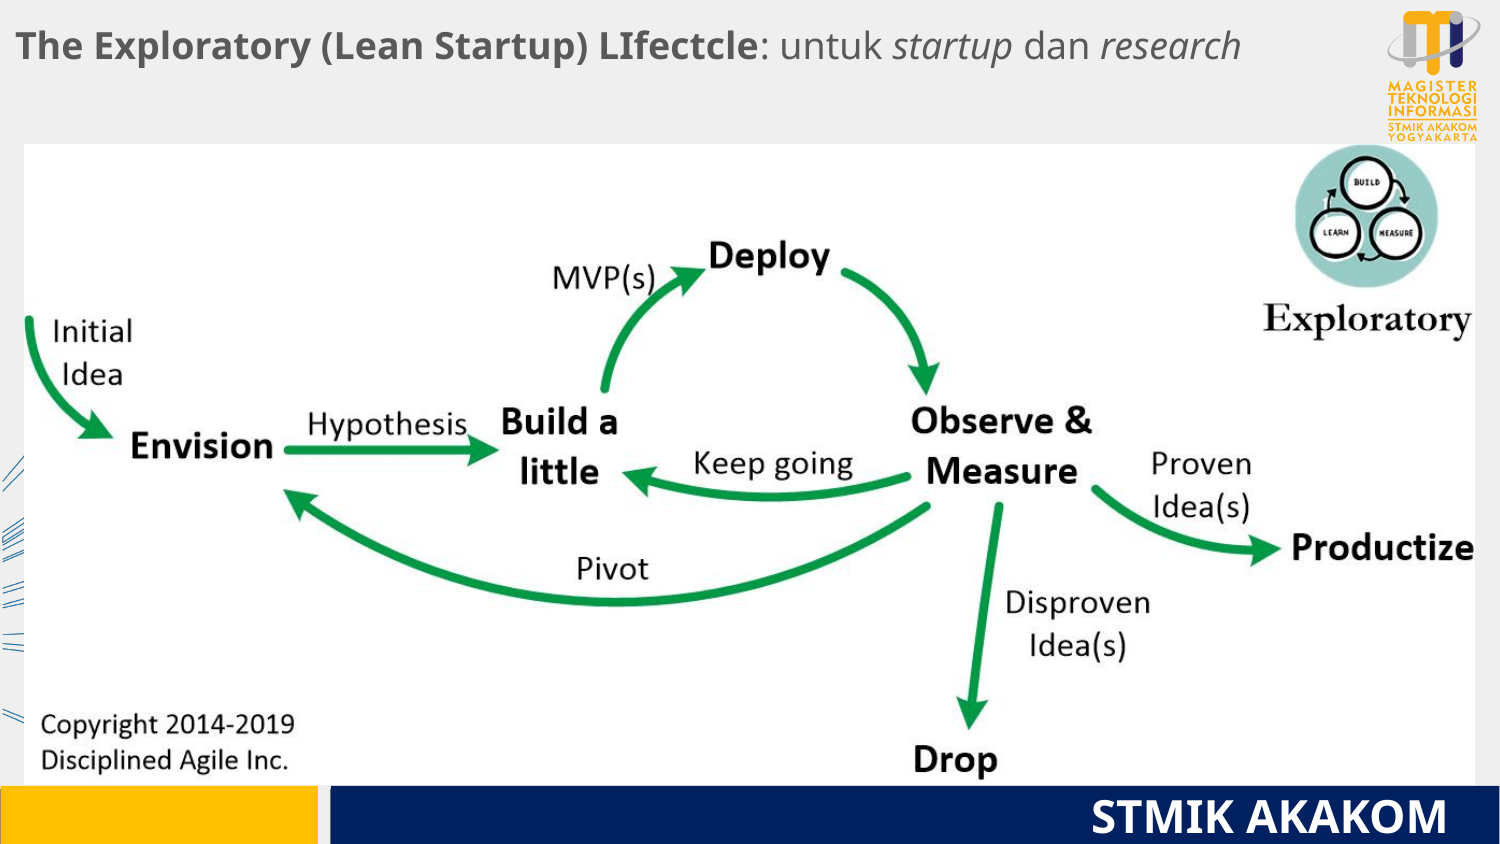

# The Exploratory (Lean Startup) LIfectcle: untuk startup dan research